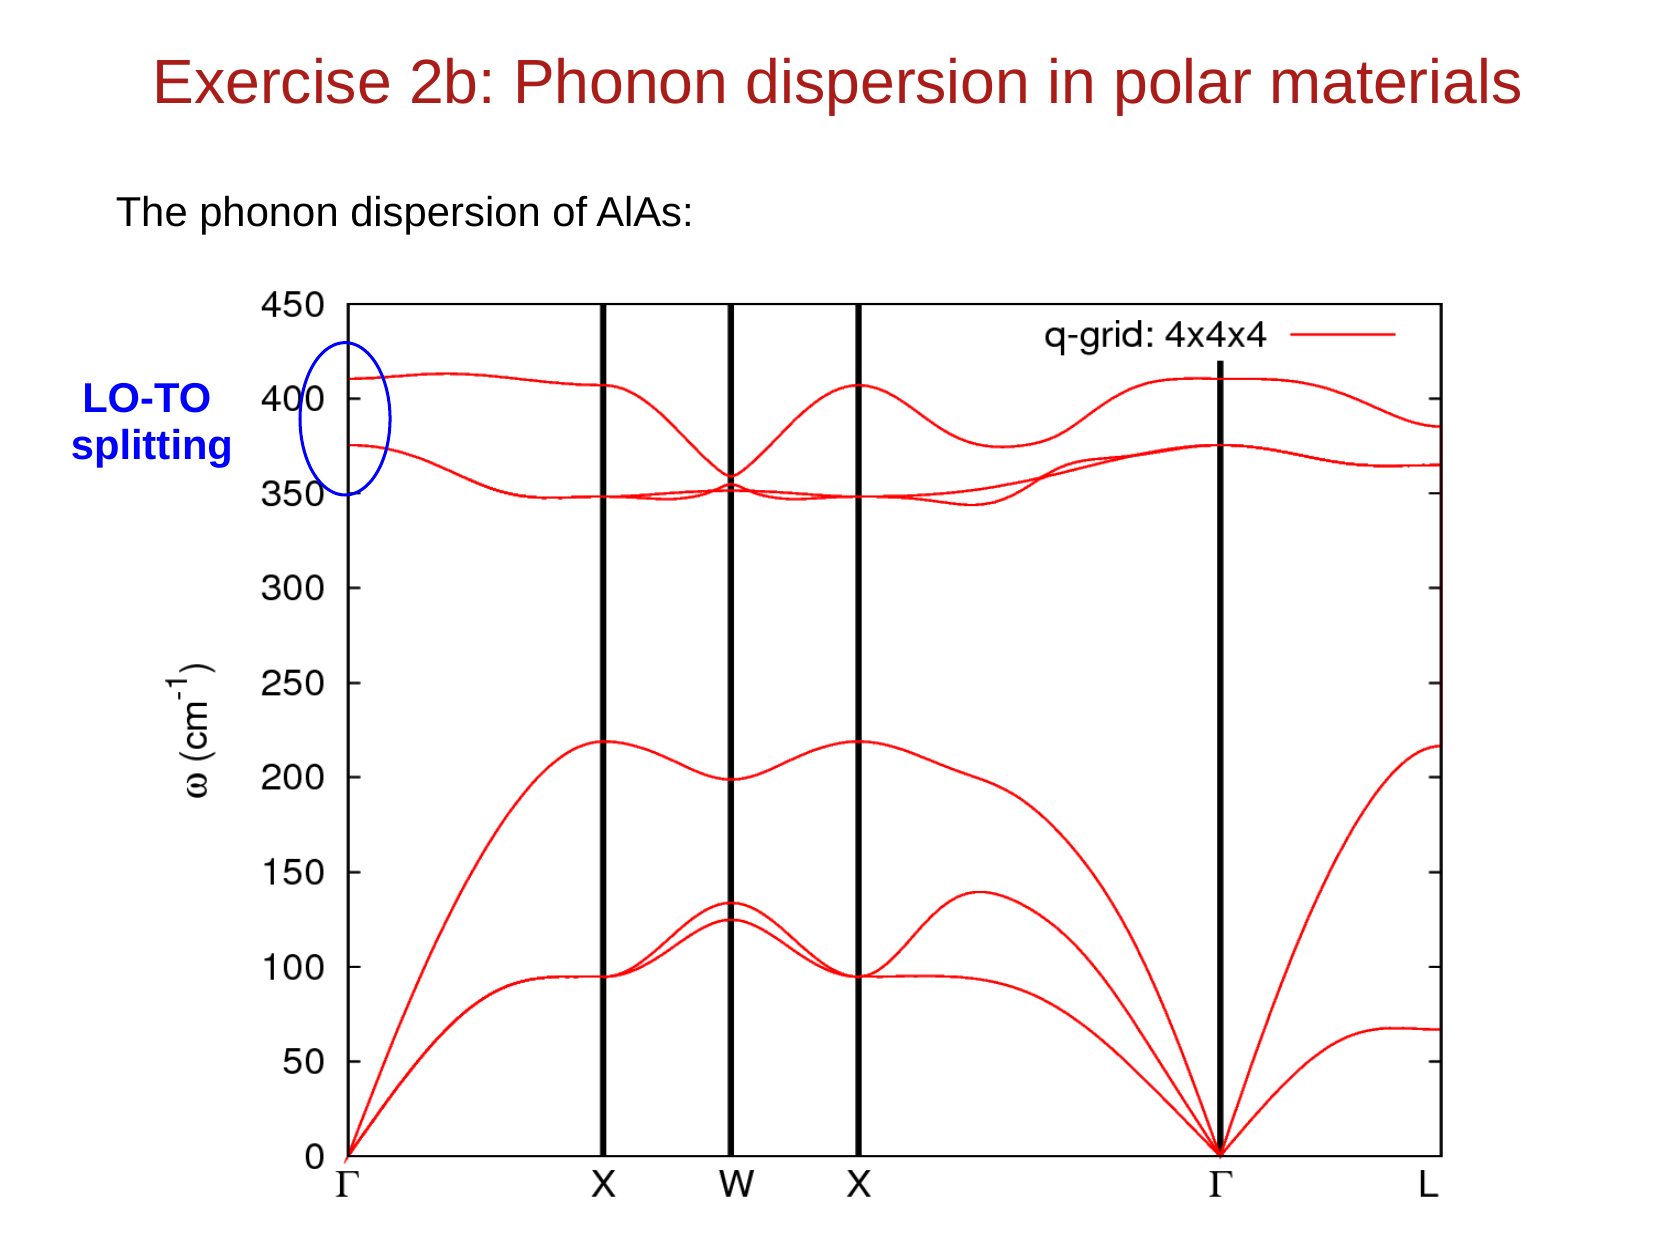

# Exercise 2b: Phonon dispersion in polar materials
The phonon dispersion of AlAs:
 LO-TO splitting